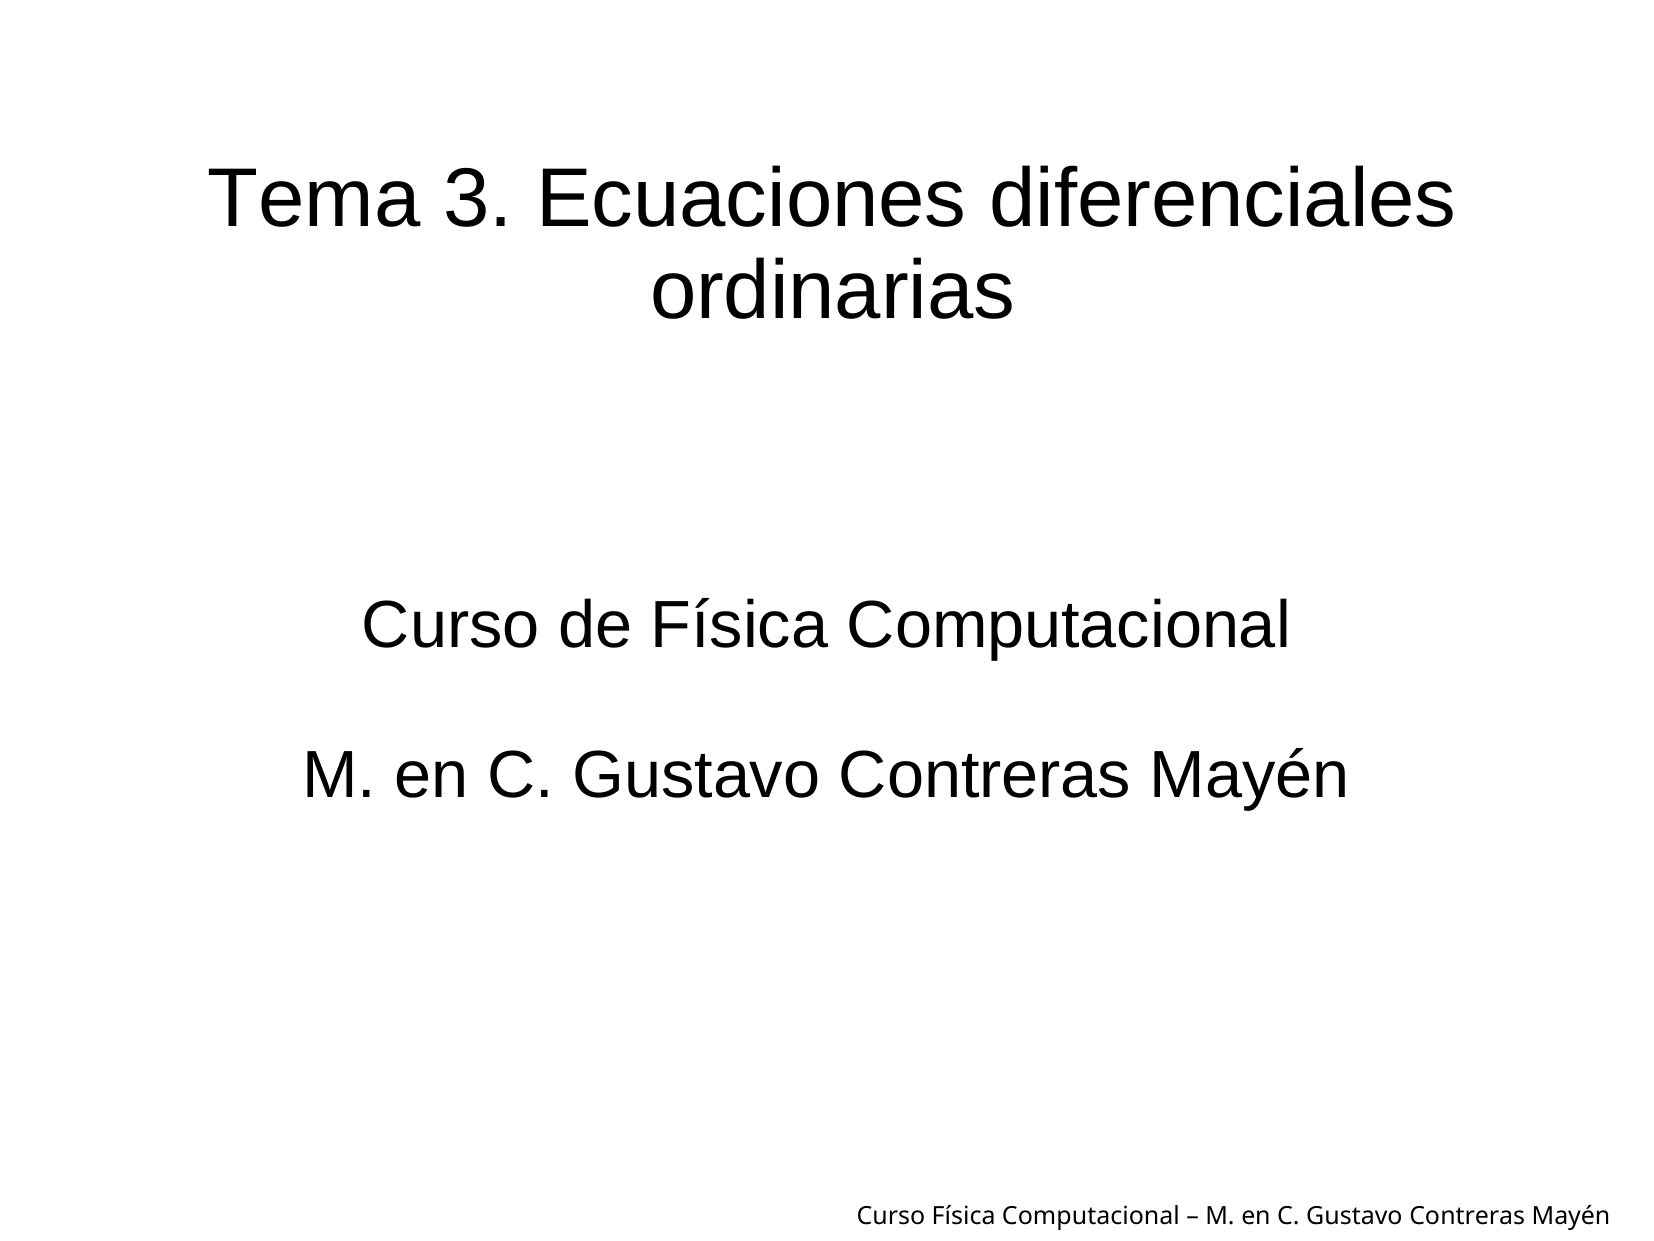

# Tema 3. Ecuaciones diferenciales ordinarias
Curso de Física Computacional
M. en C. Gustavo Contreras Mayén